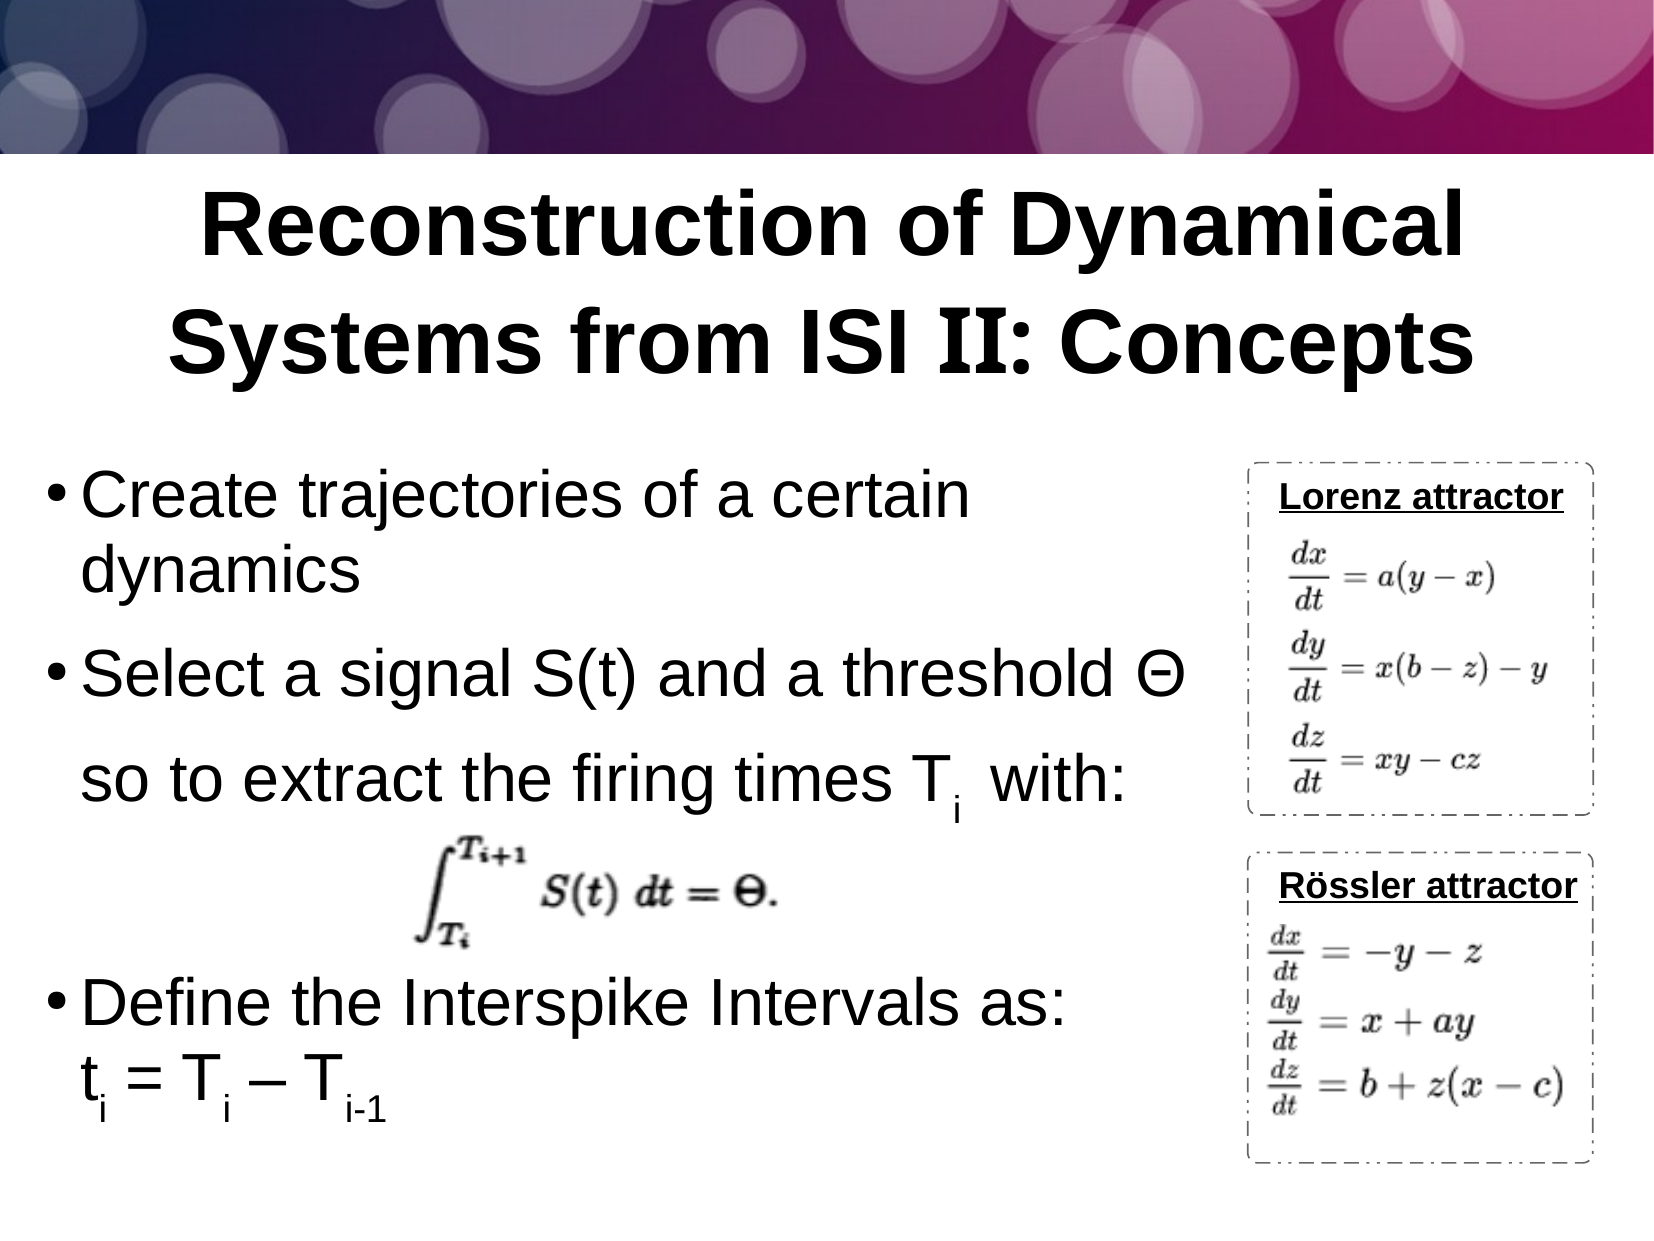

# Reconstruction of Dynamical Systems from ISI II: Concepts
Create trajectories of a certain dynamics
Select a signal S(t) and a threshold Θ
so to extract the firing times Ti with:
Define the Interspike Intervals as:
ti = Ti – Ti-1
Lorenz attractor
Rössler attractor